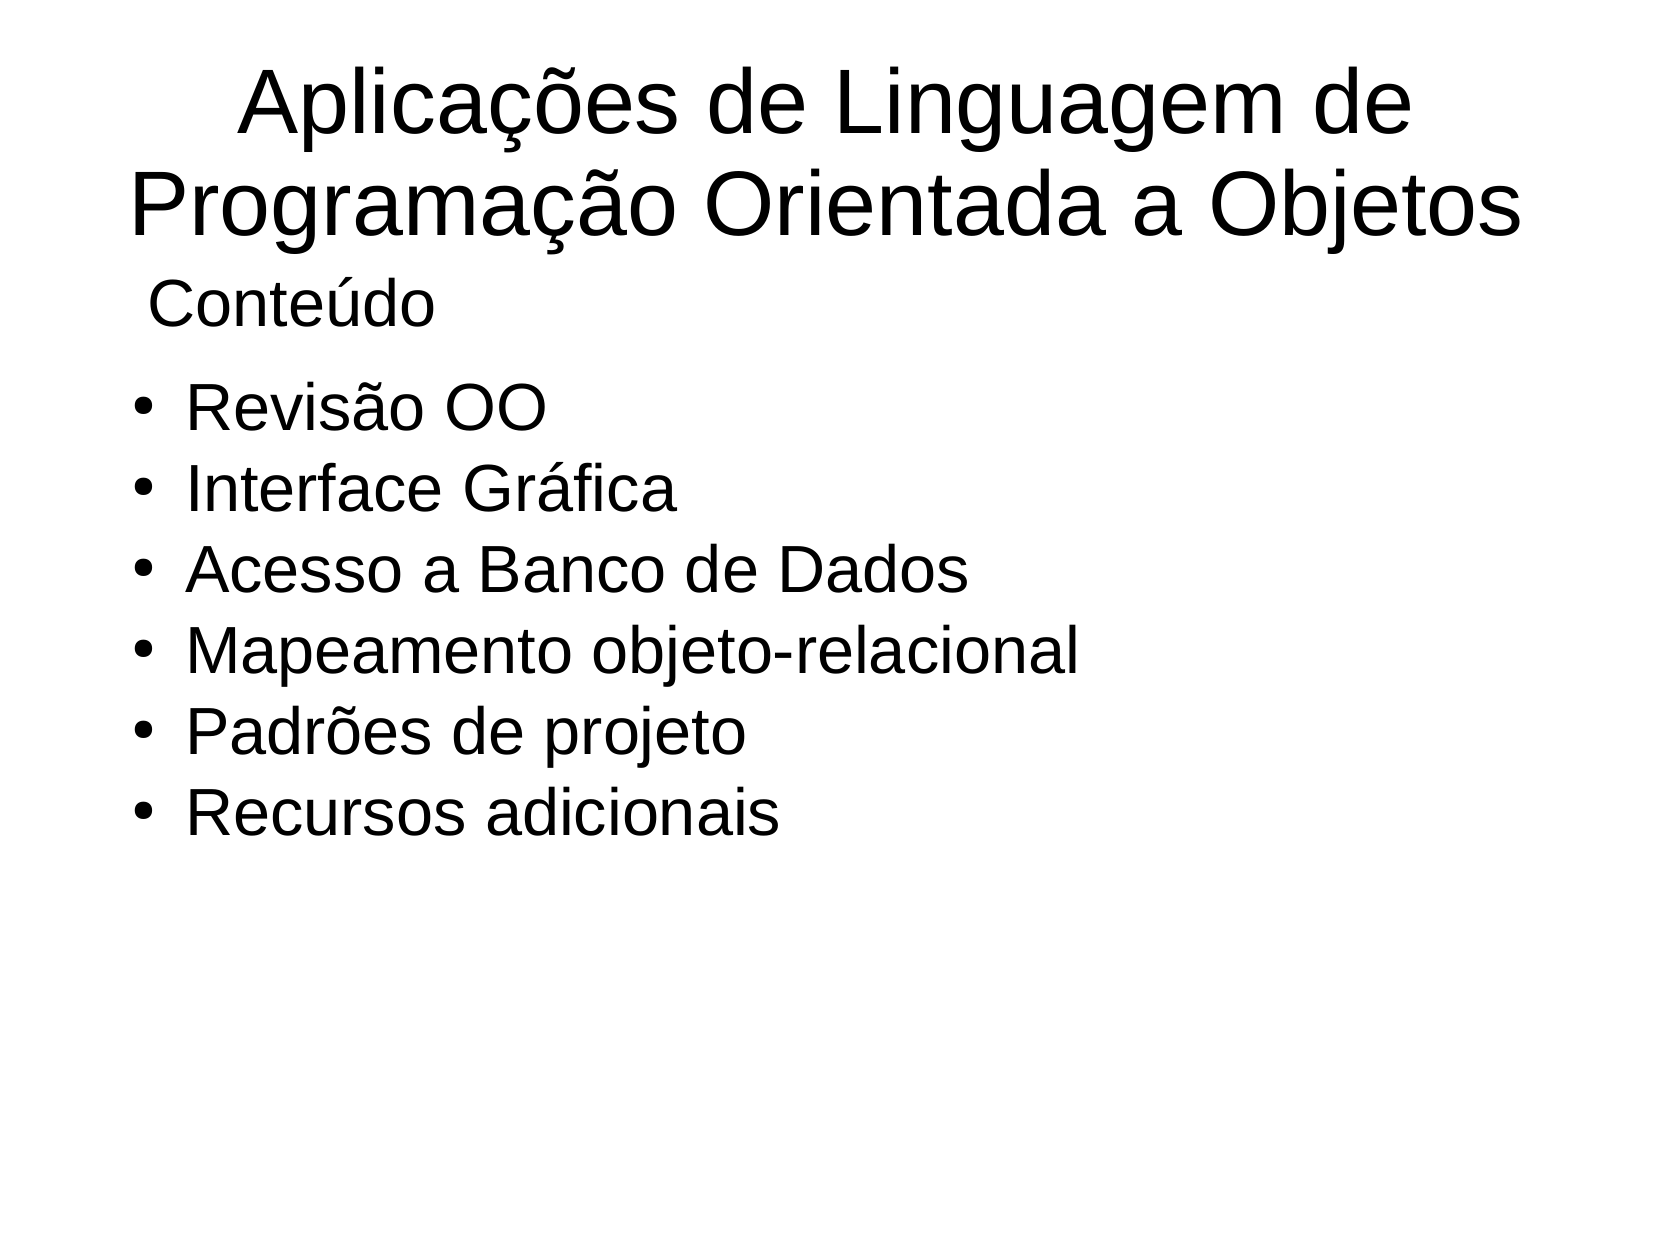

# Aplicações de Linguagem de Programação Orientada a Objetos
Conteúdo
Revisão OO
Interface Gráfica
Acesso a Banco de Dados
Mapeamento objeto-relacional
Padrões de projeto
Recursos adicionais